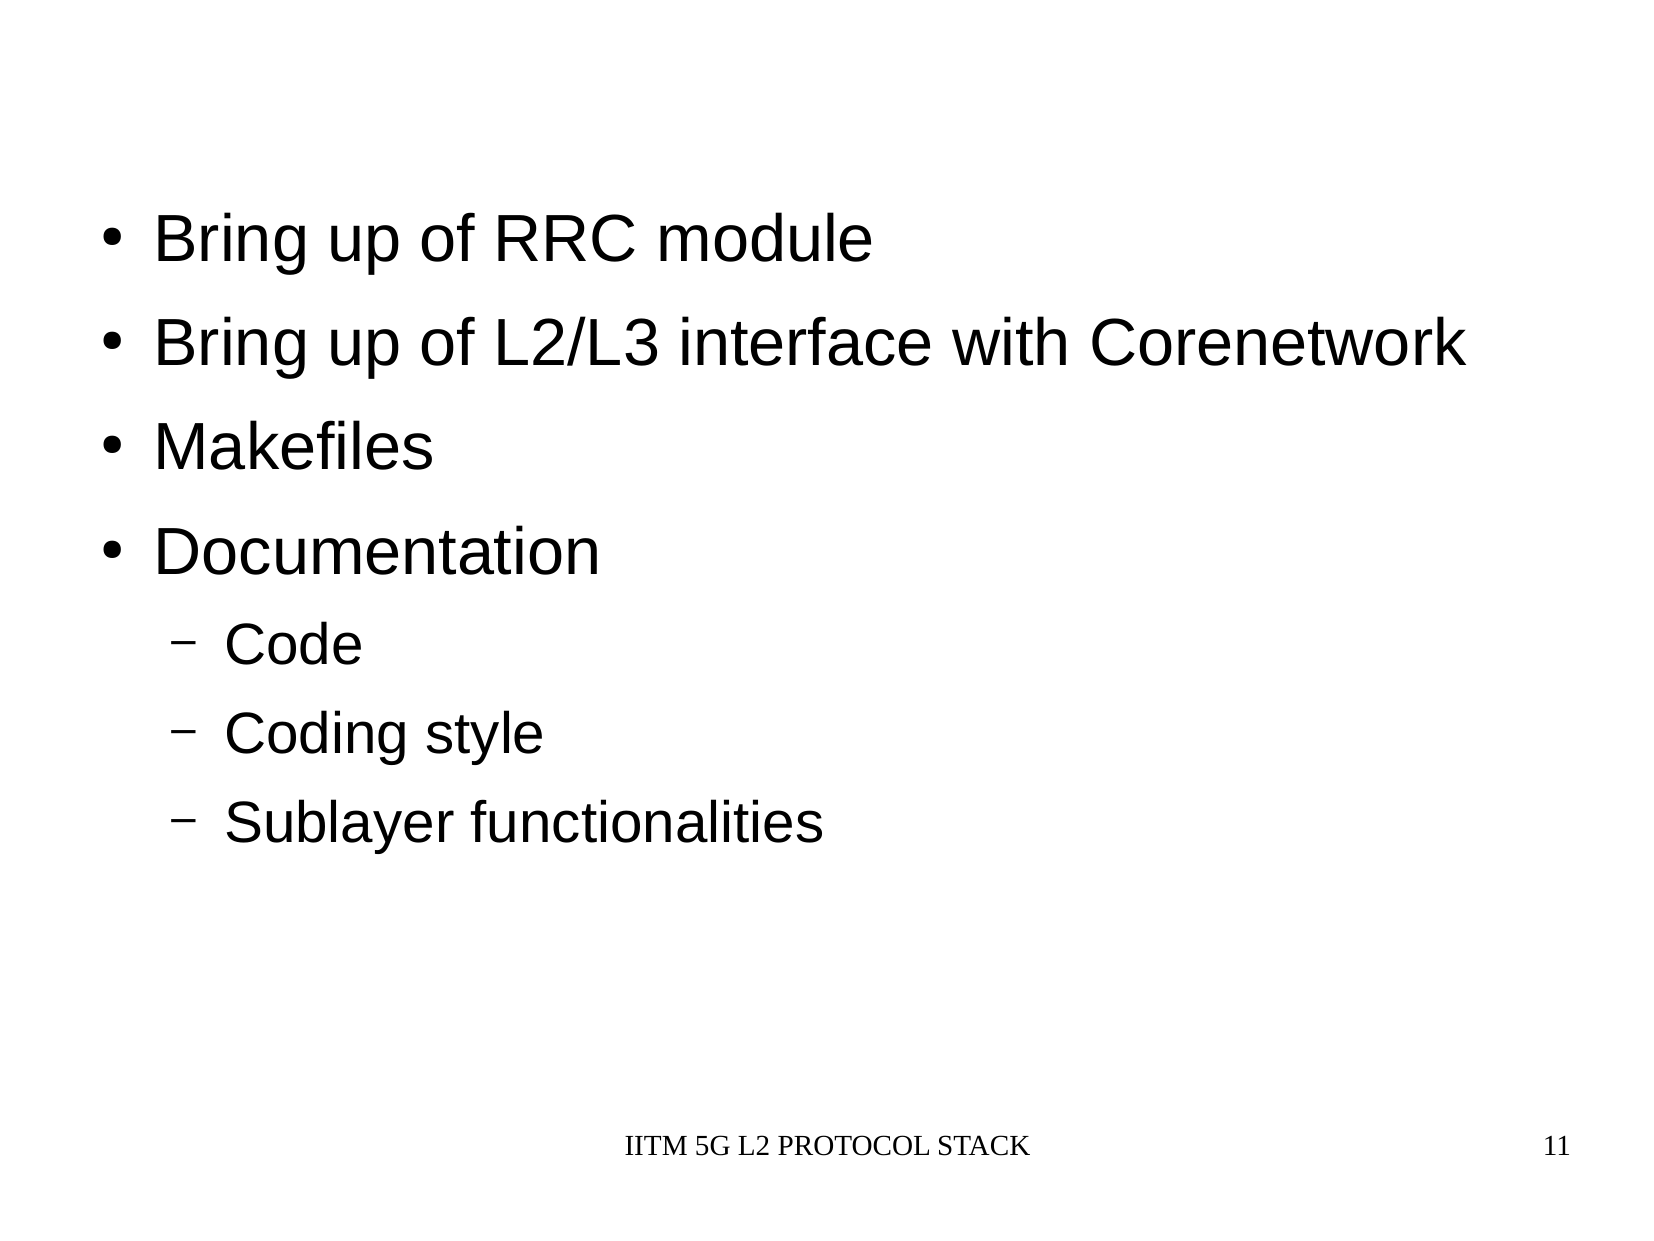

# Bring up of RRC module
Bring up of L2/L3 interface with Corenetwork
Makefiles
Documentation
Code
Coding style
Sublayer functionalities
IITM 5G L2 PROTOCOL STACK
11